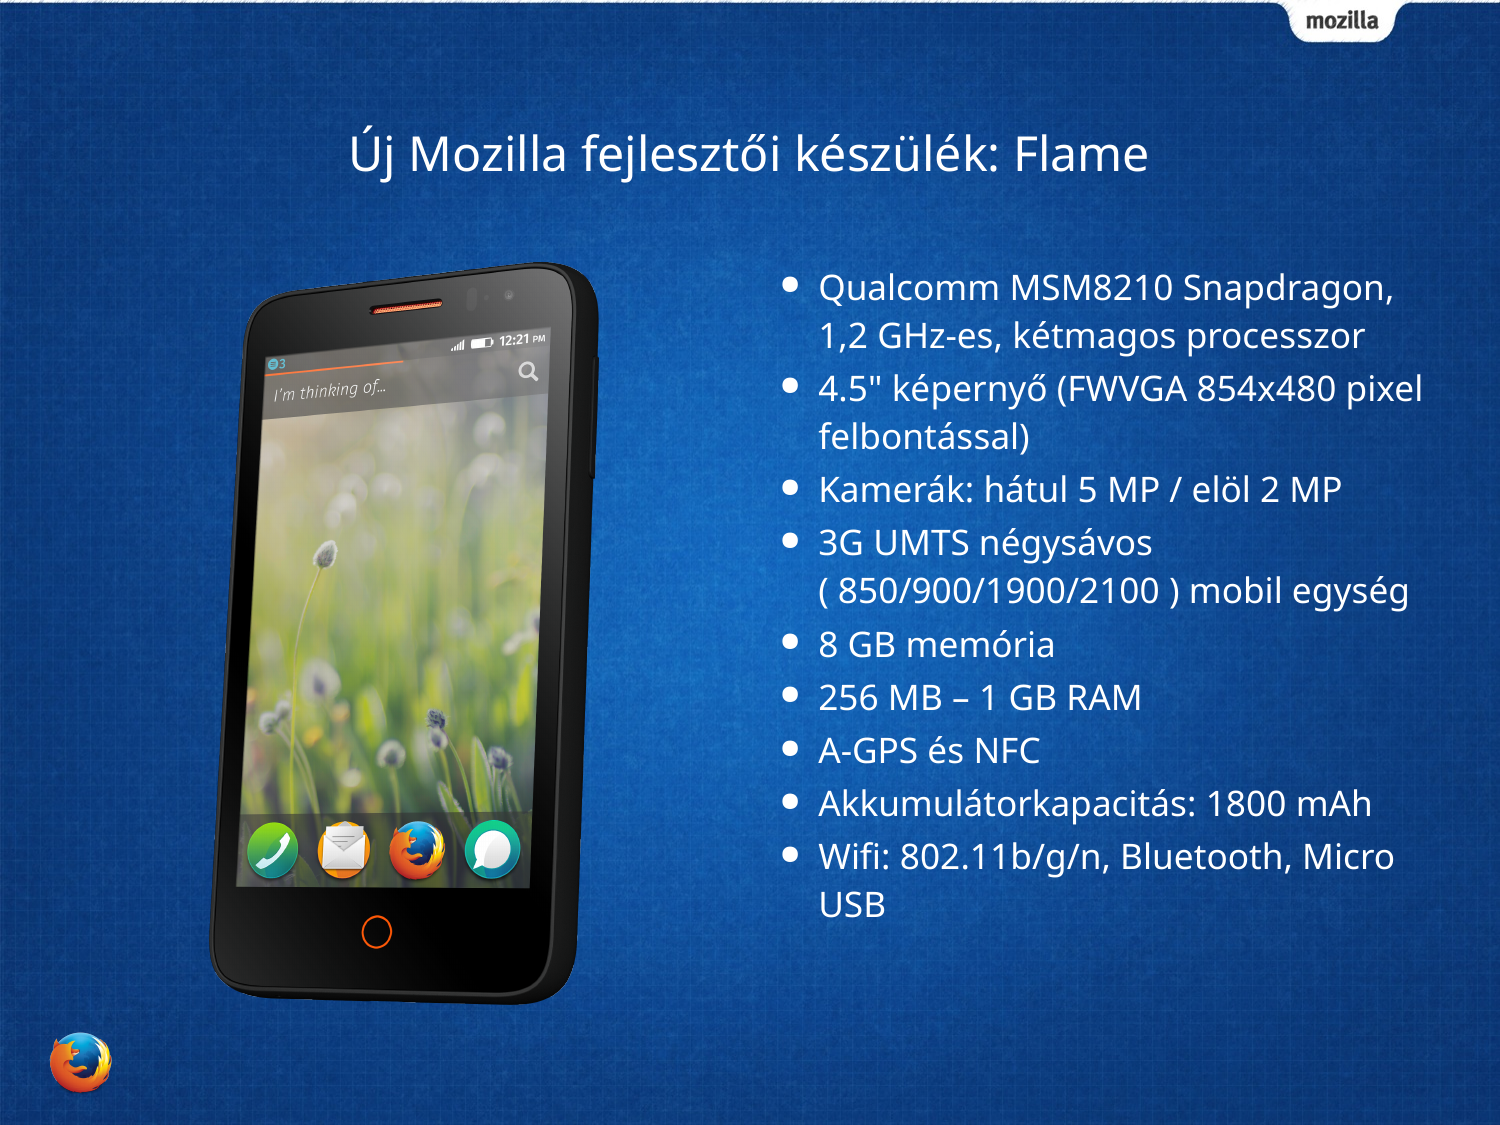

# Új Mozilla fejlesztői készülék: Flame
Qualcomm MSM8210 Snapdragon, 1,2 GHz-es, kétmagos processzor
4.5" képernyő (FWVGA 854x480 pixel felbontással)
Kamerák: hátul 5 MP / elöl 2 MP
3G UMTS négysávos ( 850/900/1900/2100 ) mobil egység
8 GB memória
256 MB – 1 GB RAM
A-GPS és NFC
Akkumulátorkapacitás: 1800 mAh
Wifi: 802.11b/g/n, Bluetooth, Micro USB